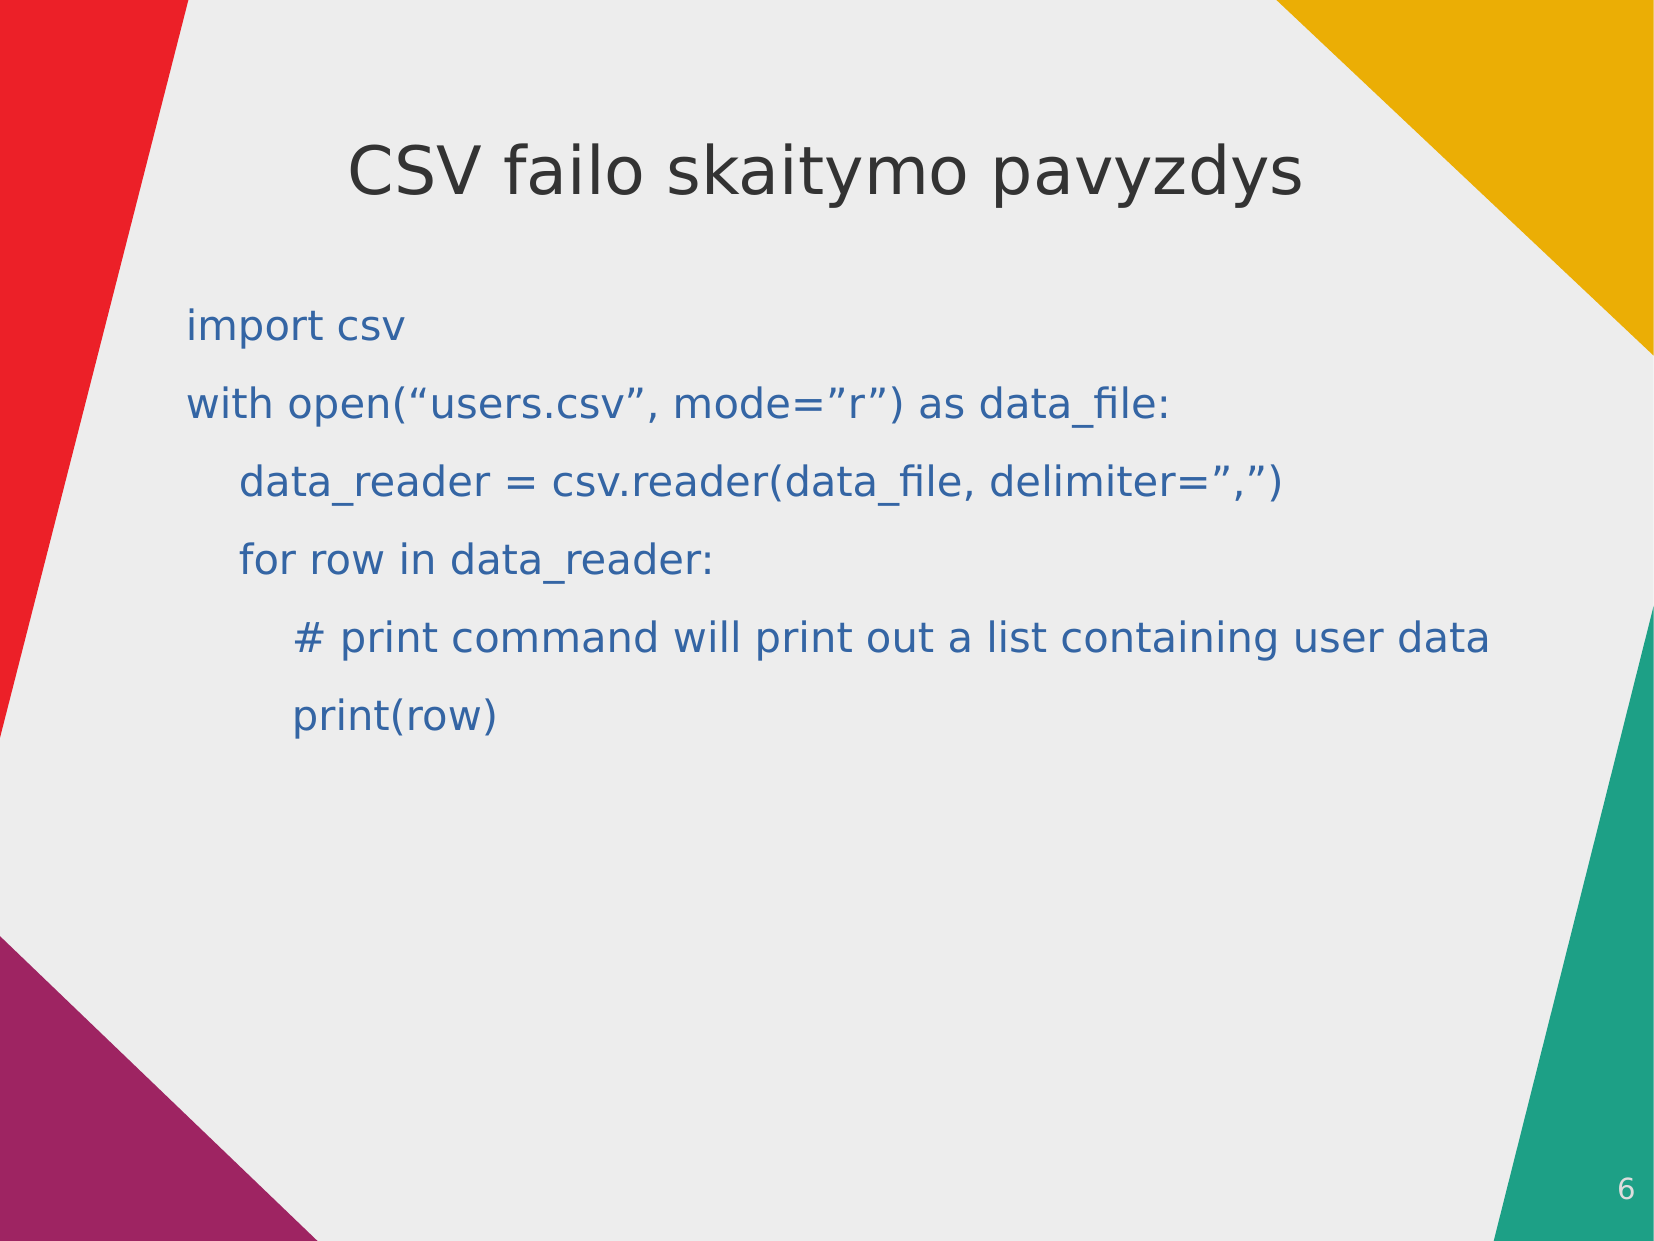

# CSV failo skaitymo pavyzdys
import csv
with open(“users.csv”, mode=”r”) as data_file:
 data_reader = csv.reader(data_file, delimiter=”,”)
 for row in data_reader:
 # print command will print out a list containing user data
 print(row)
6